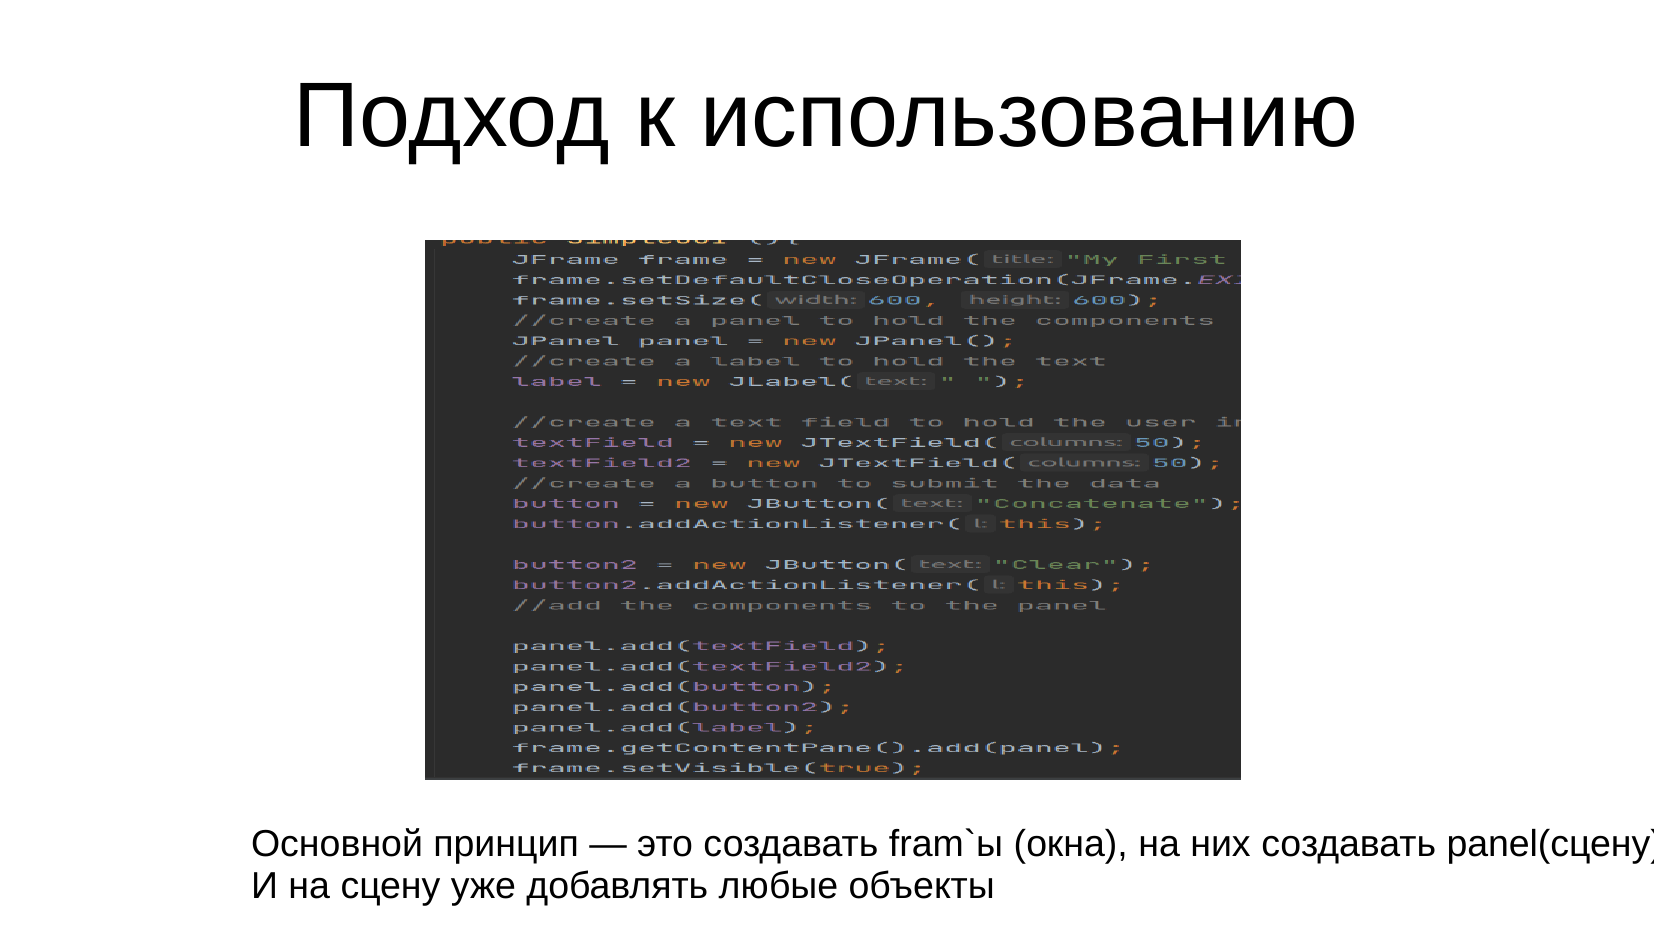

# Подход к использованию
Основной принцип — это создавать fram`ы (окна), на них создавать panel(сцену)
И на сцену уже добавлять любые объекты